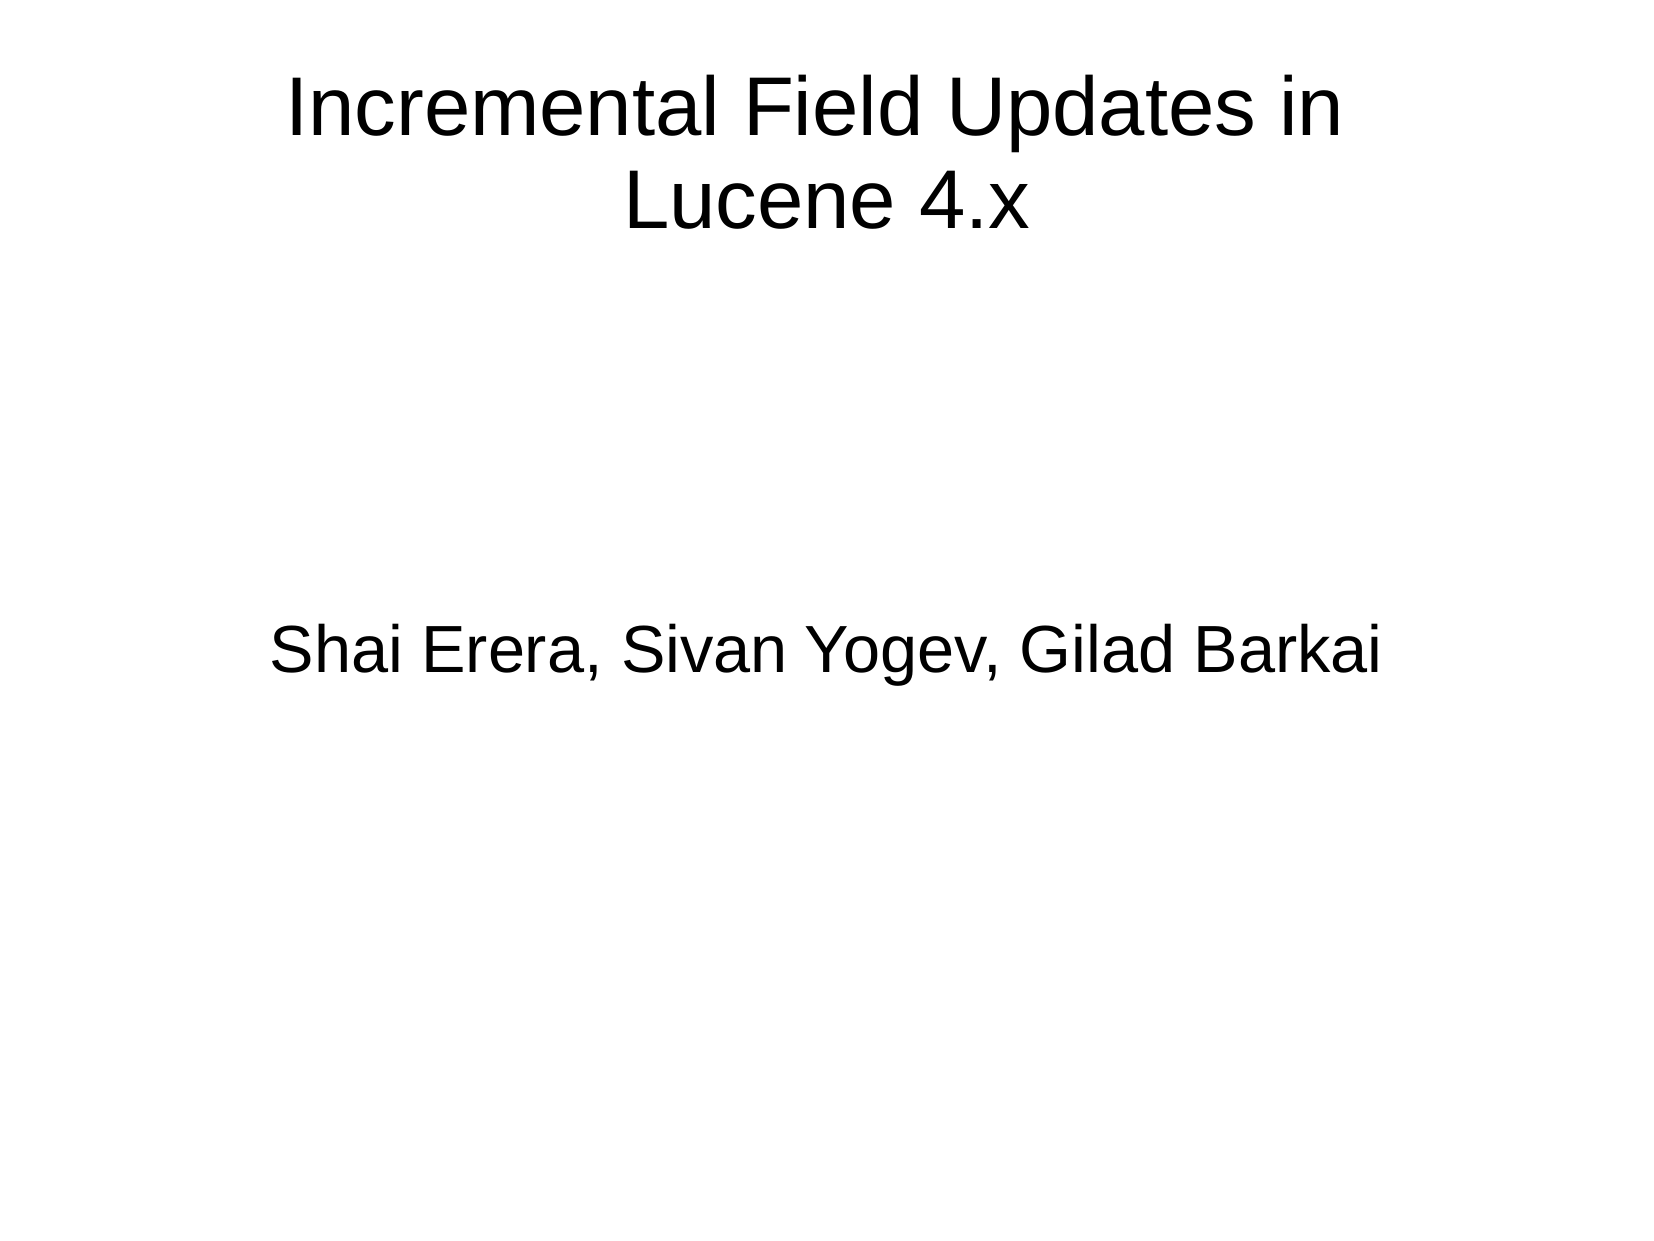

# Incremental Field Updates in Lucene 4.x
Shai Erera, Sivan Yogev, Gilad Barkai